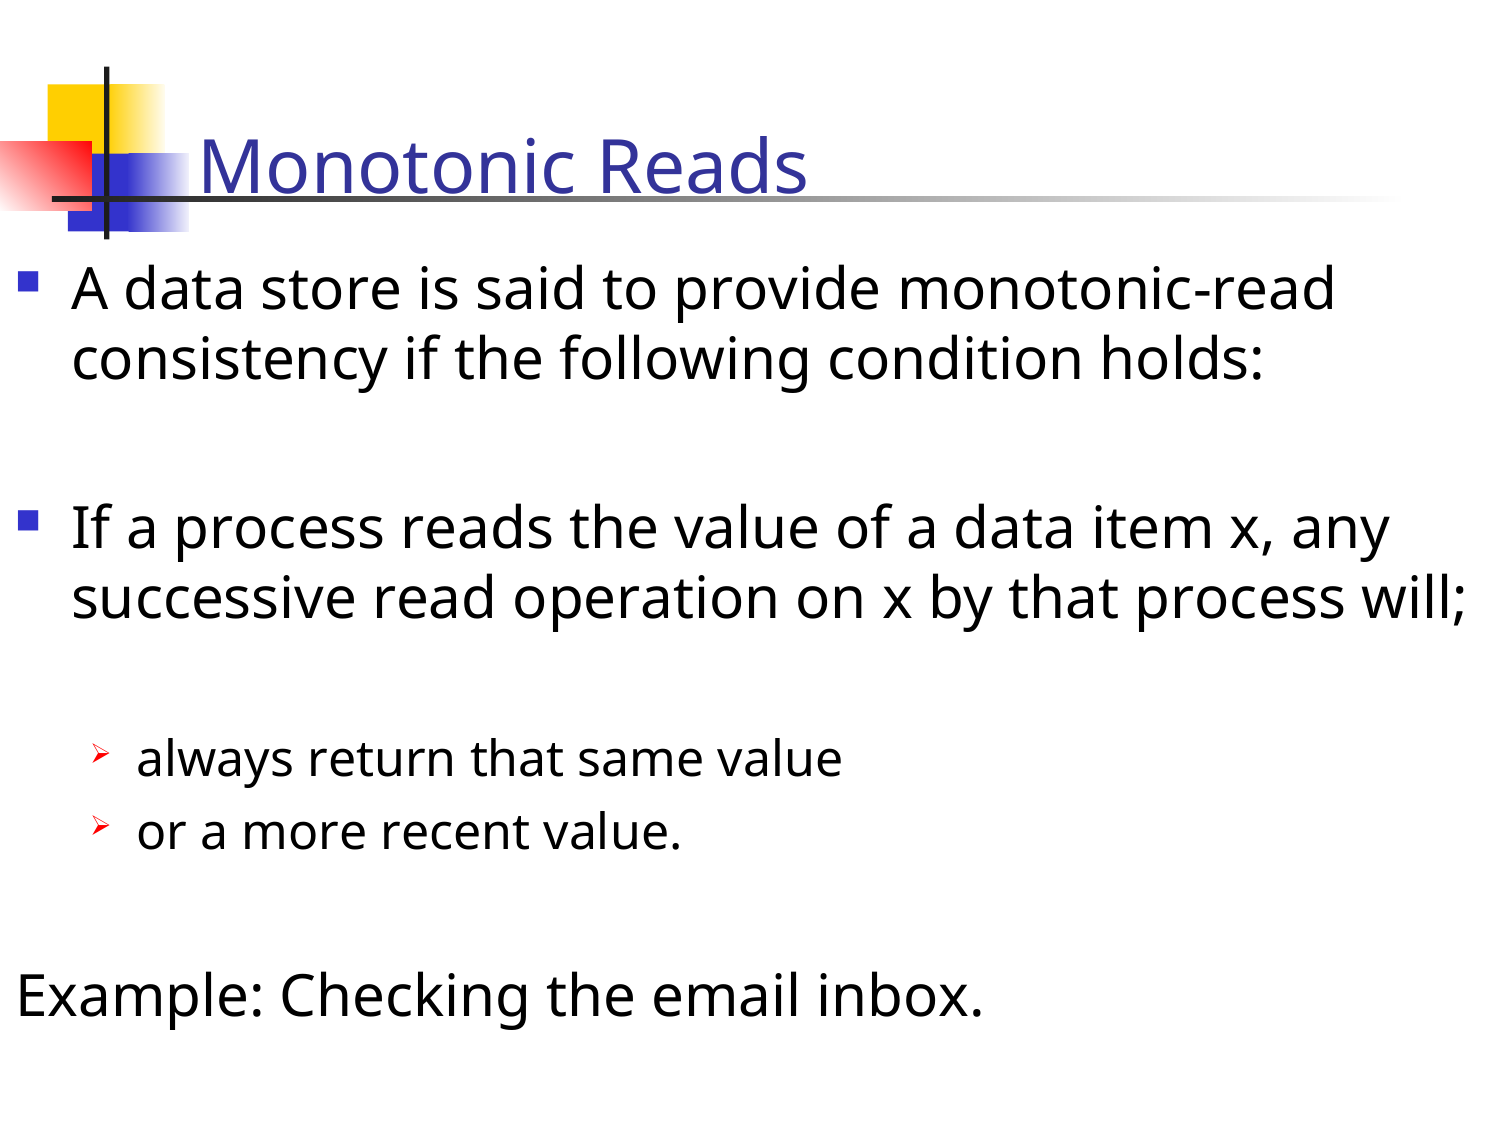

Monotonic Reads
A data store is said to provide monotonic-read consistency if the following condition holds:
If a process reads the value of a data item x, any successive read operation on x by that process will;
always return that same value
or a more recent value.
Example: Checking the email inbox.